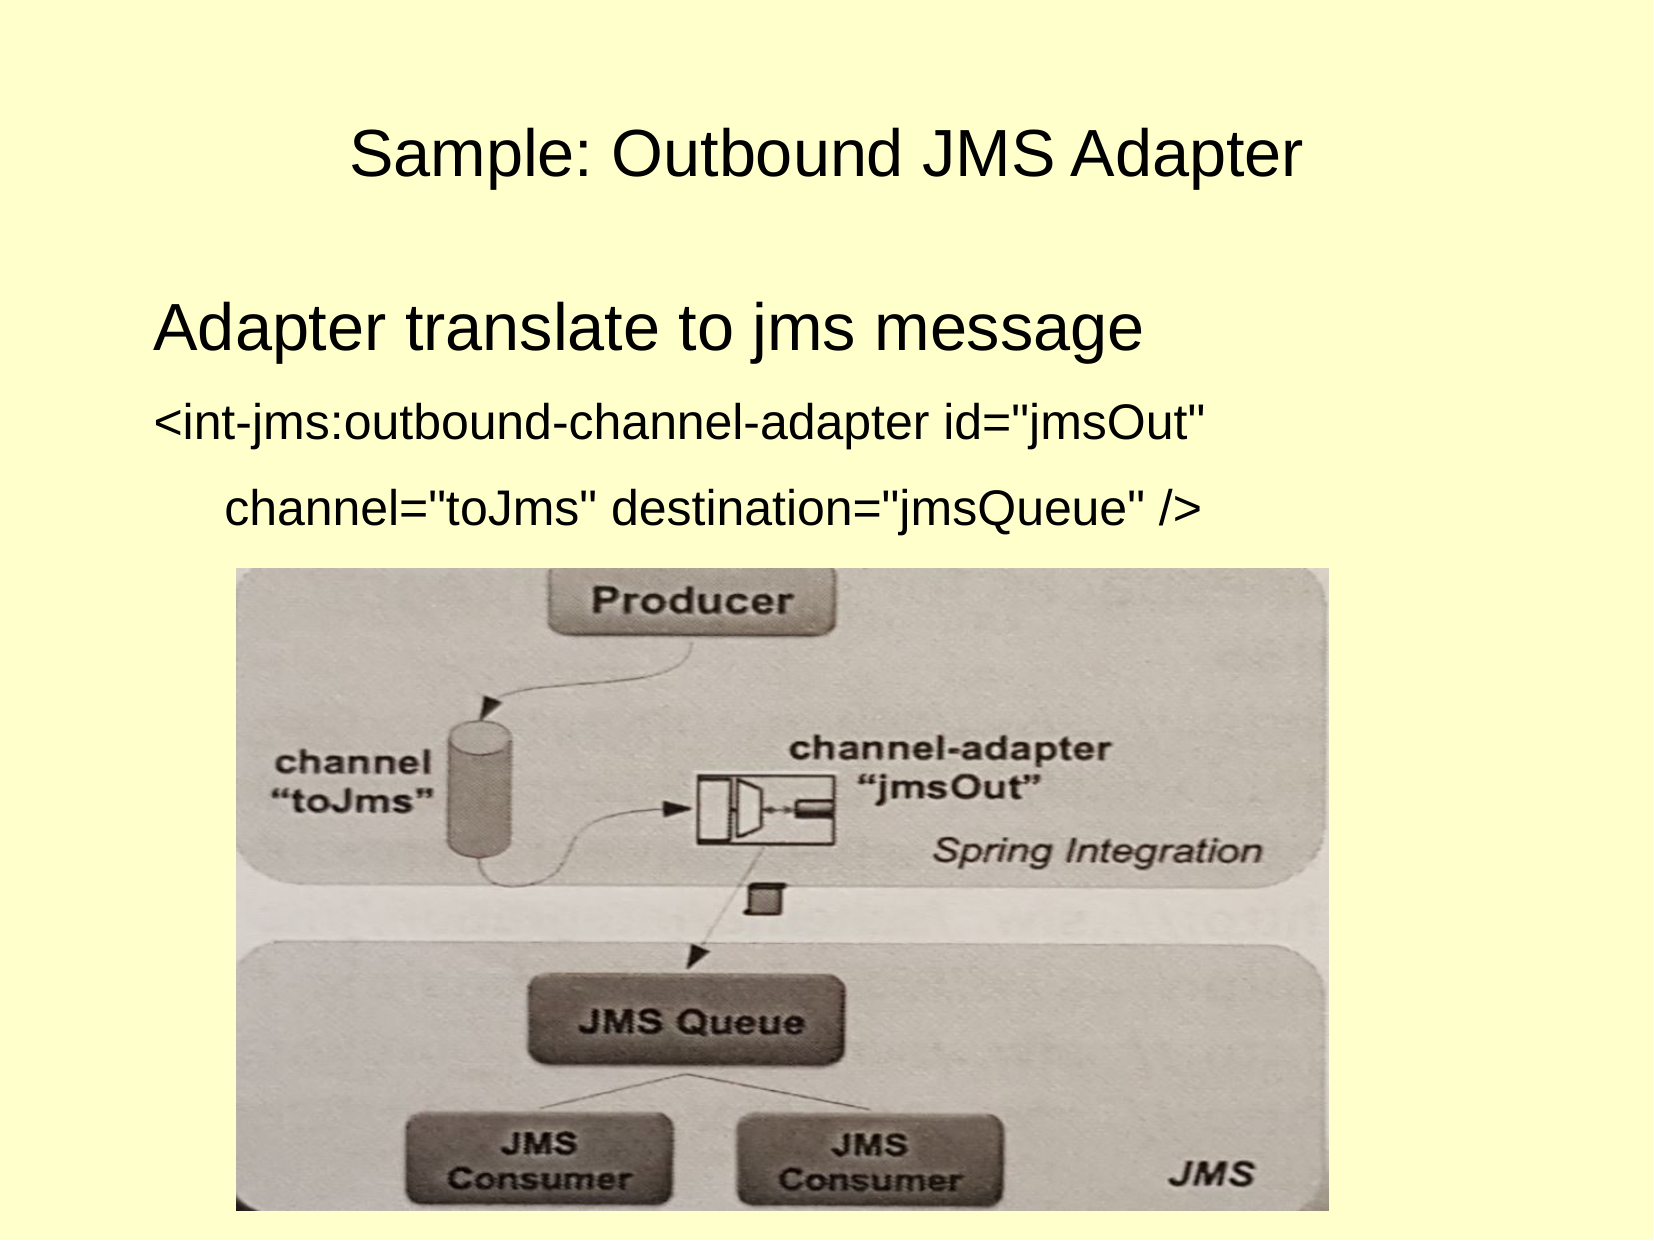

# Sample: Outbound JMS Adapter
Adapter translate to jms message
<int-jms:outbound-channel-adapter id="jmsOut"
channel="toJms" destination="jmsQueue" />